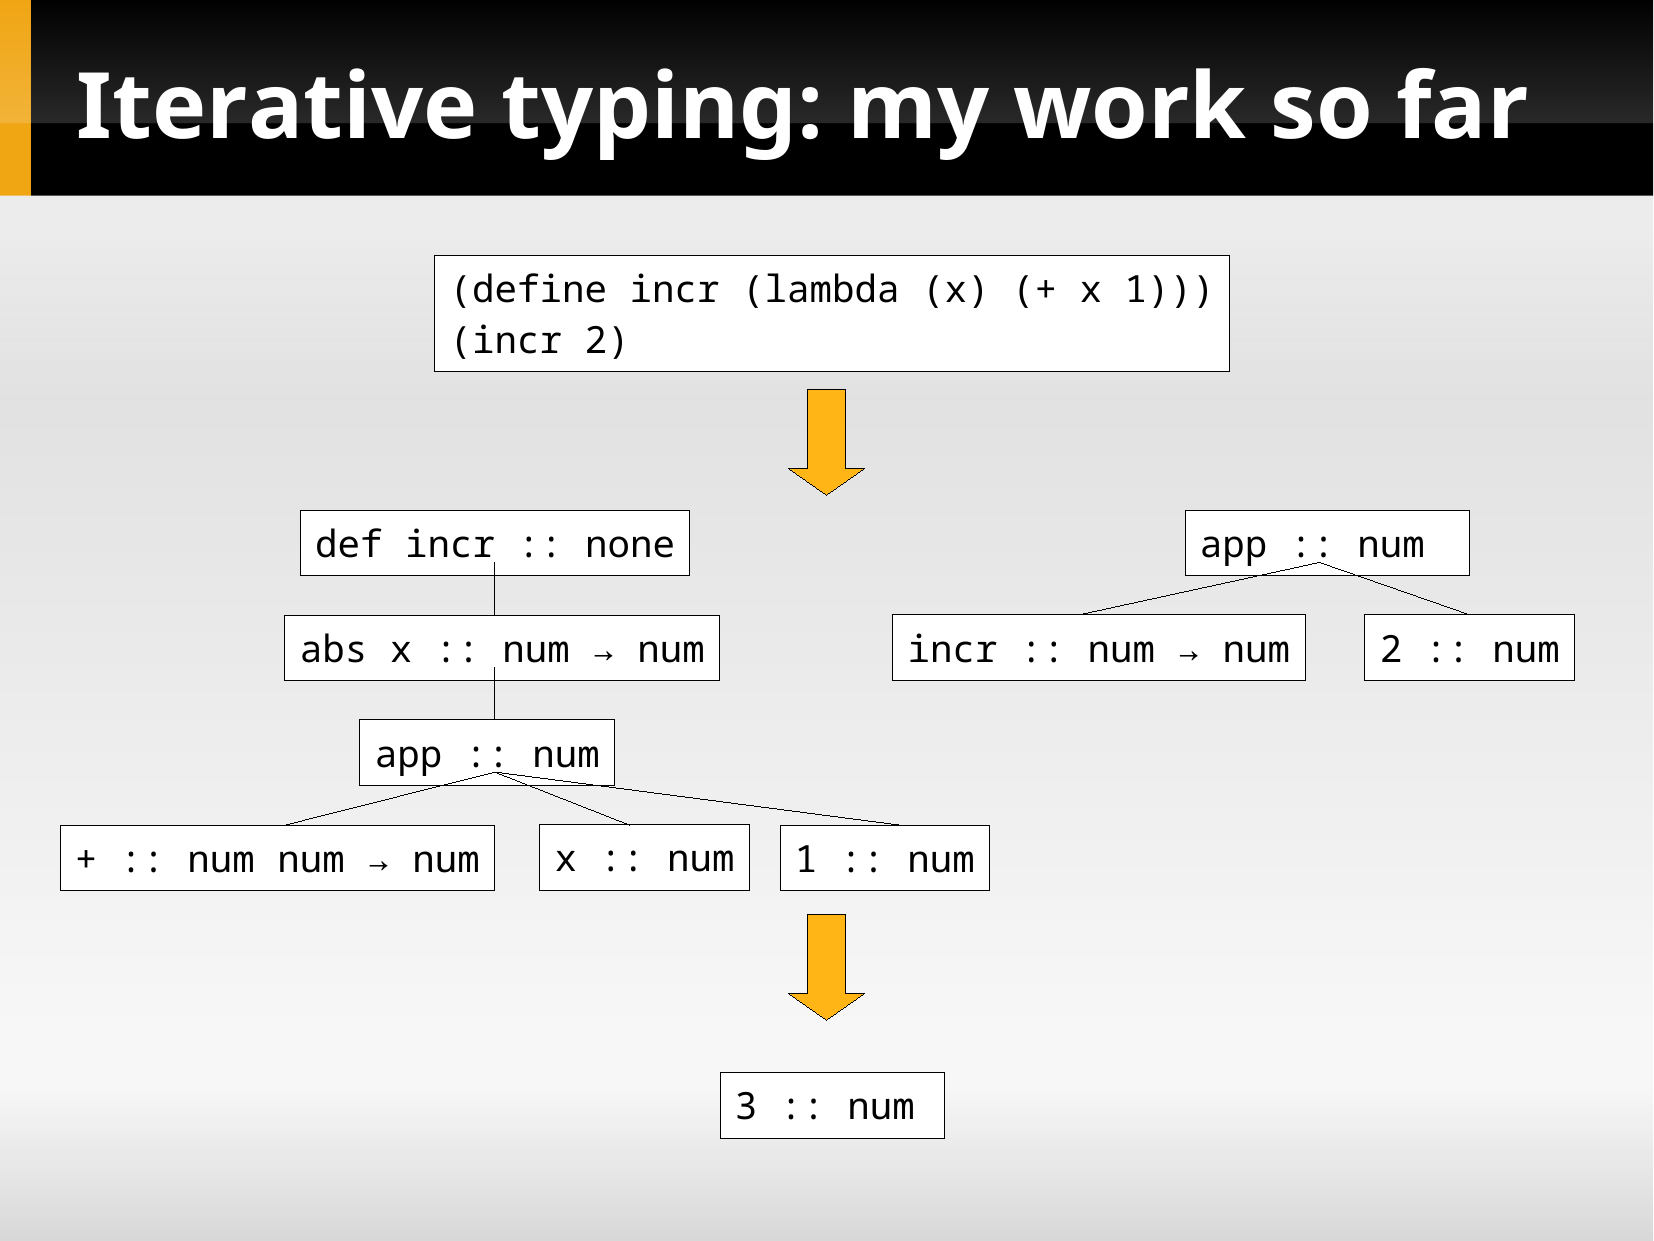

# Iterative typing: my work so far
(define incr (lambda (x) (+ x 1)))
(incr 2)
def incr :: none
app :: num
incr :: num → num
2 :: num
abs x :: num → num
app :: num
x :: num
+ :: num num → num
1 :: num
3 :: num